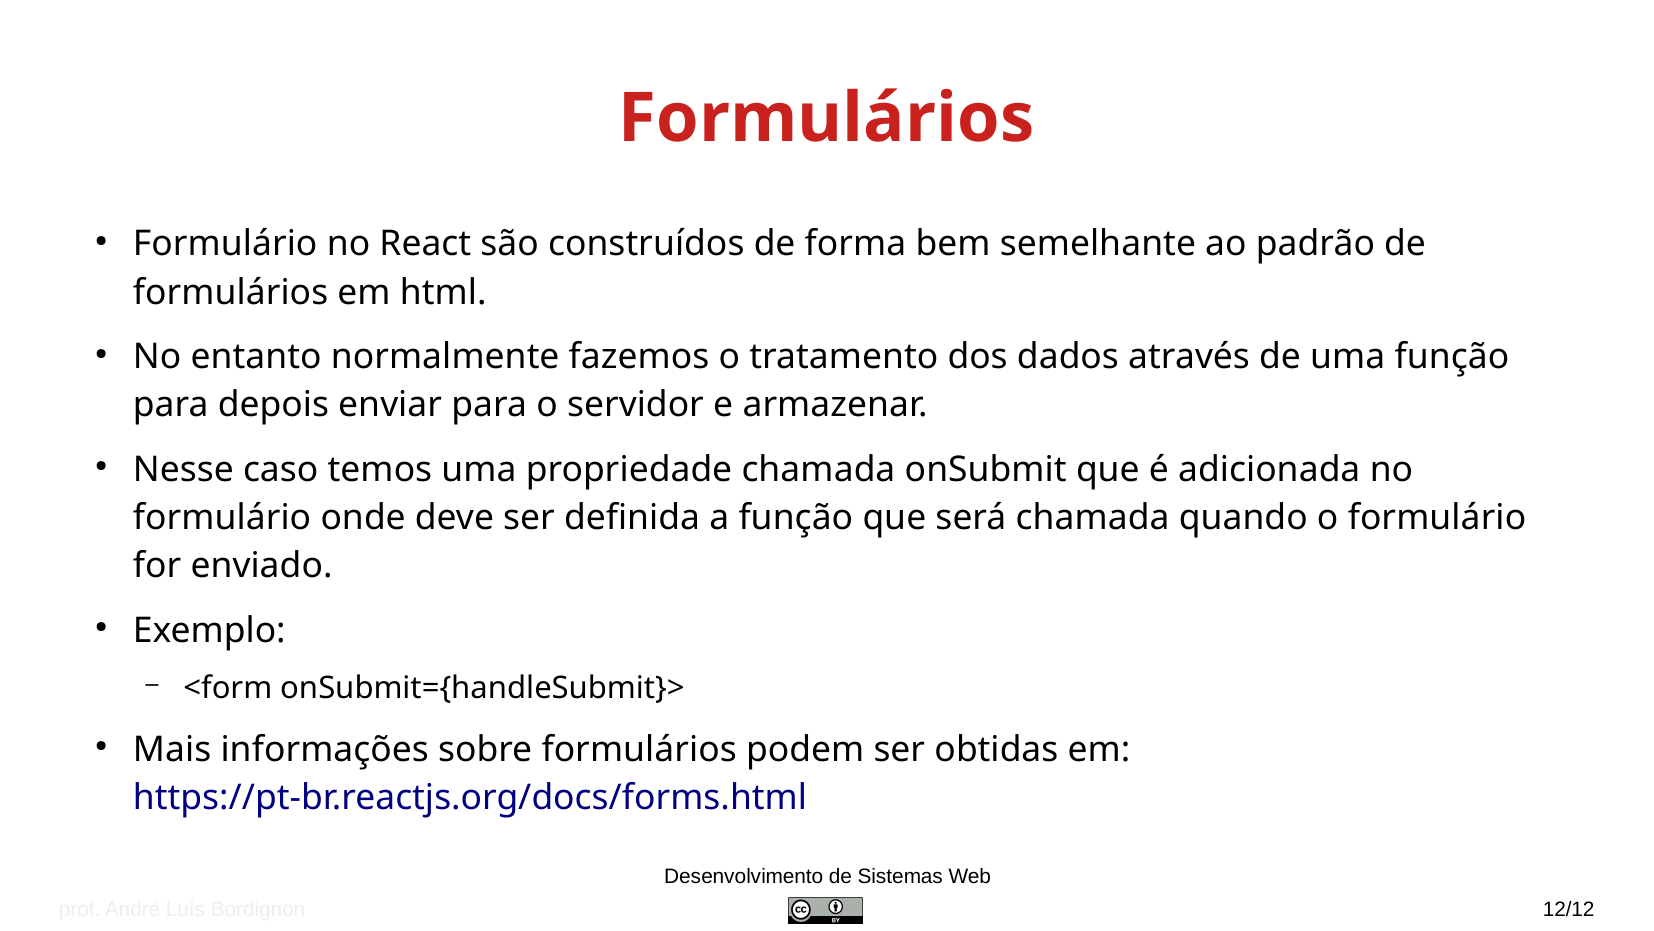

# Formulários
Formulário no React são construídos de forma bem semelhante ao padrão de formulários em html.
No entanto normalmente fazemos o tratamento dos dados através de uma função para depois enviar para o servidor e armazenar.
Nesse caso temos uma propriedade chamada onSubmit que é adicionada no formulário onde deve ser definida a função que será chamada quando o formulário for enviado.
Exemplo:
<form onSubmit={handleSubmit}>
Mais informações sobre formulários podem ser obtidas em: https://pt-br.reactjs.org/docs/forms.html
prof. André Luís Bordignon
12